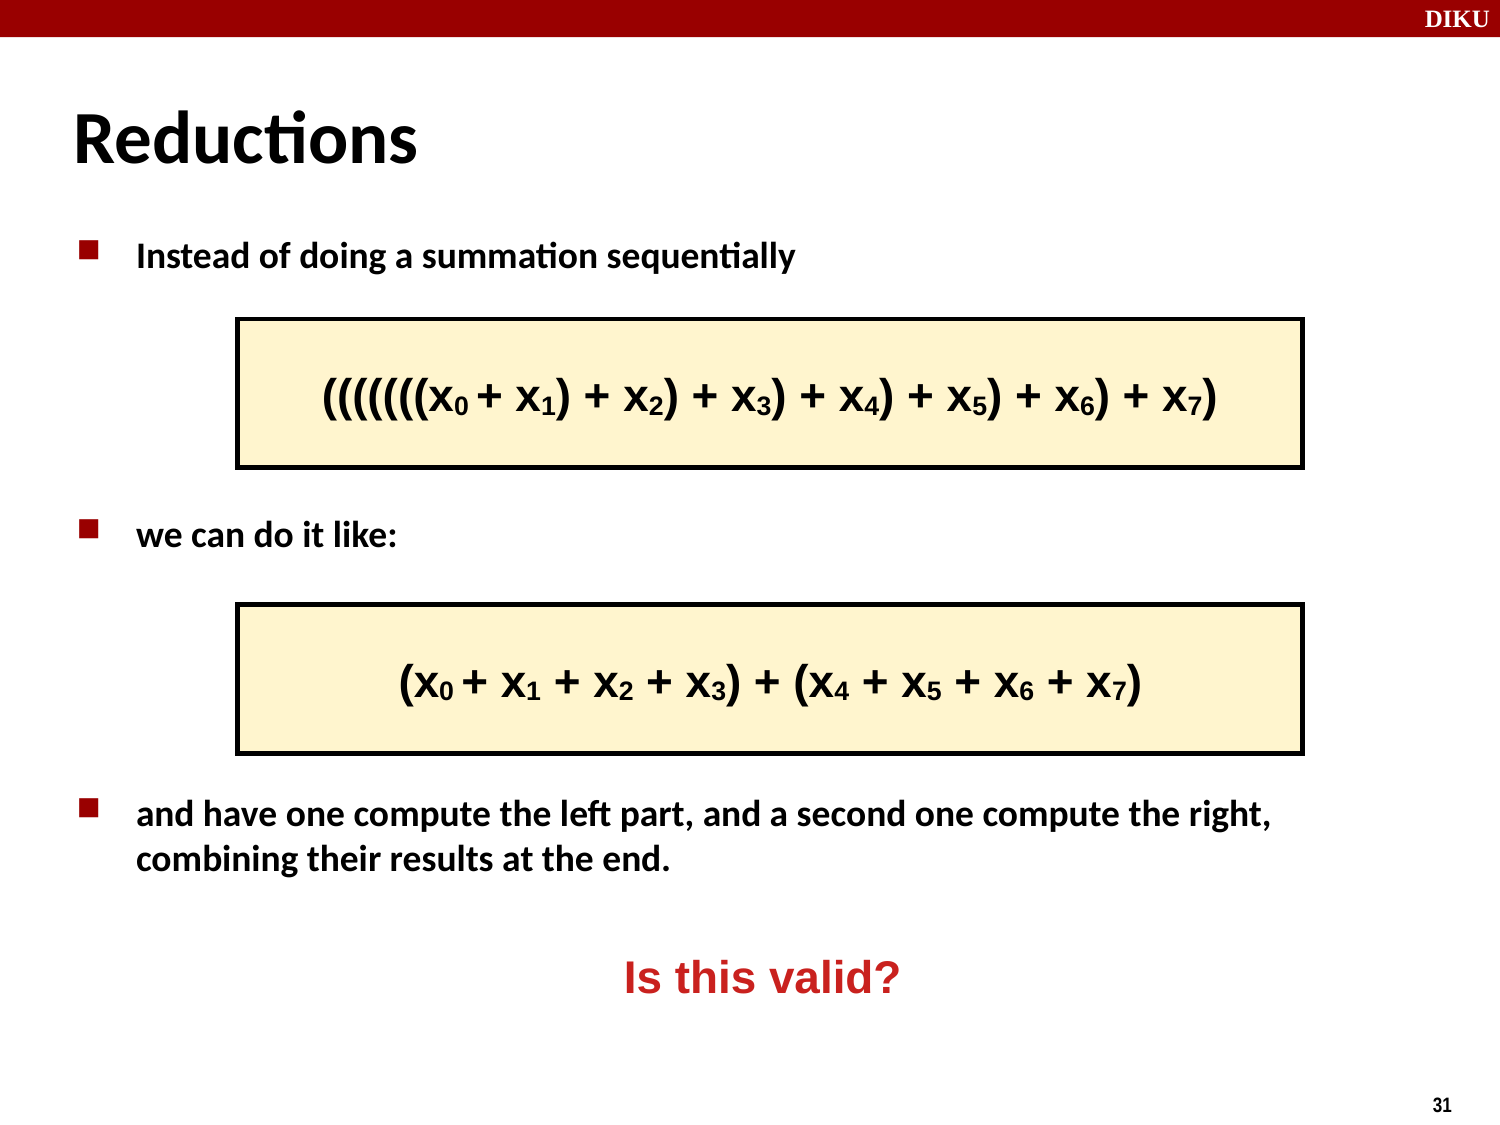

Reductions
Instead of doing a summation sequentially
we can do it like:
and have one compute the left part, and a second one compute the right, combining their results at the end.
(((((((x0 + x1) + x2) + x3) + x4) + x5) + x6) + x7)
(x0 + x1 + x2 + x3) + (x4 + x5 + x6 + x7)
Is this valid?